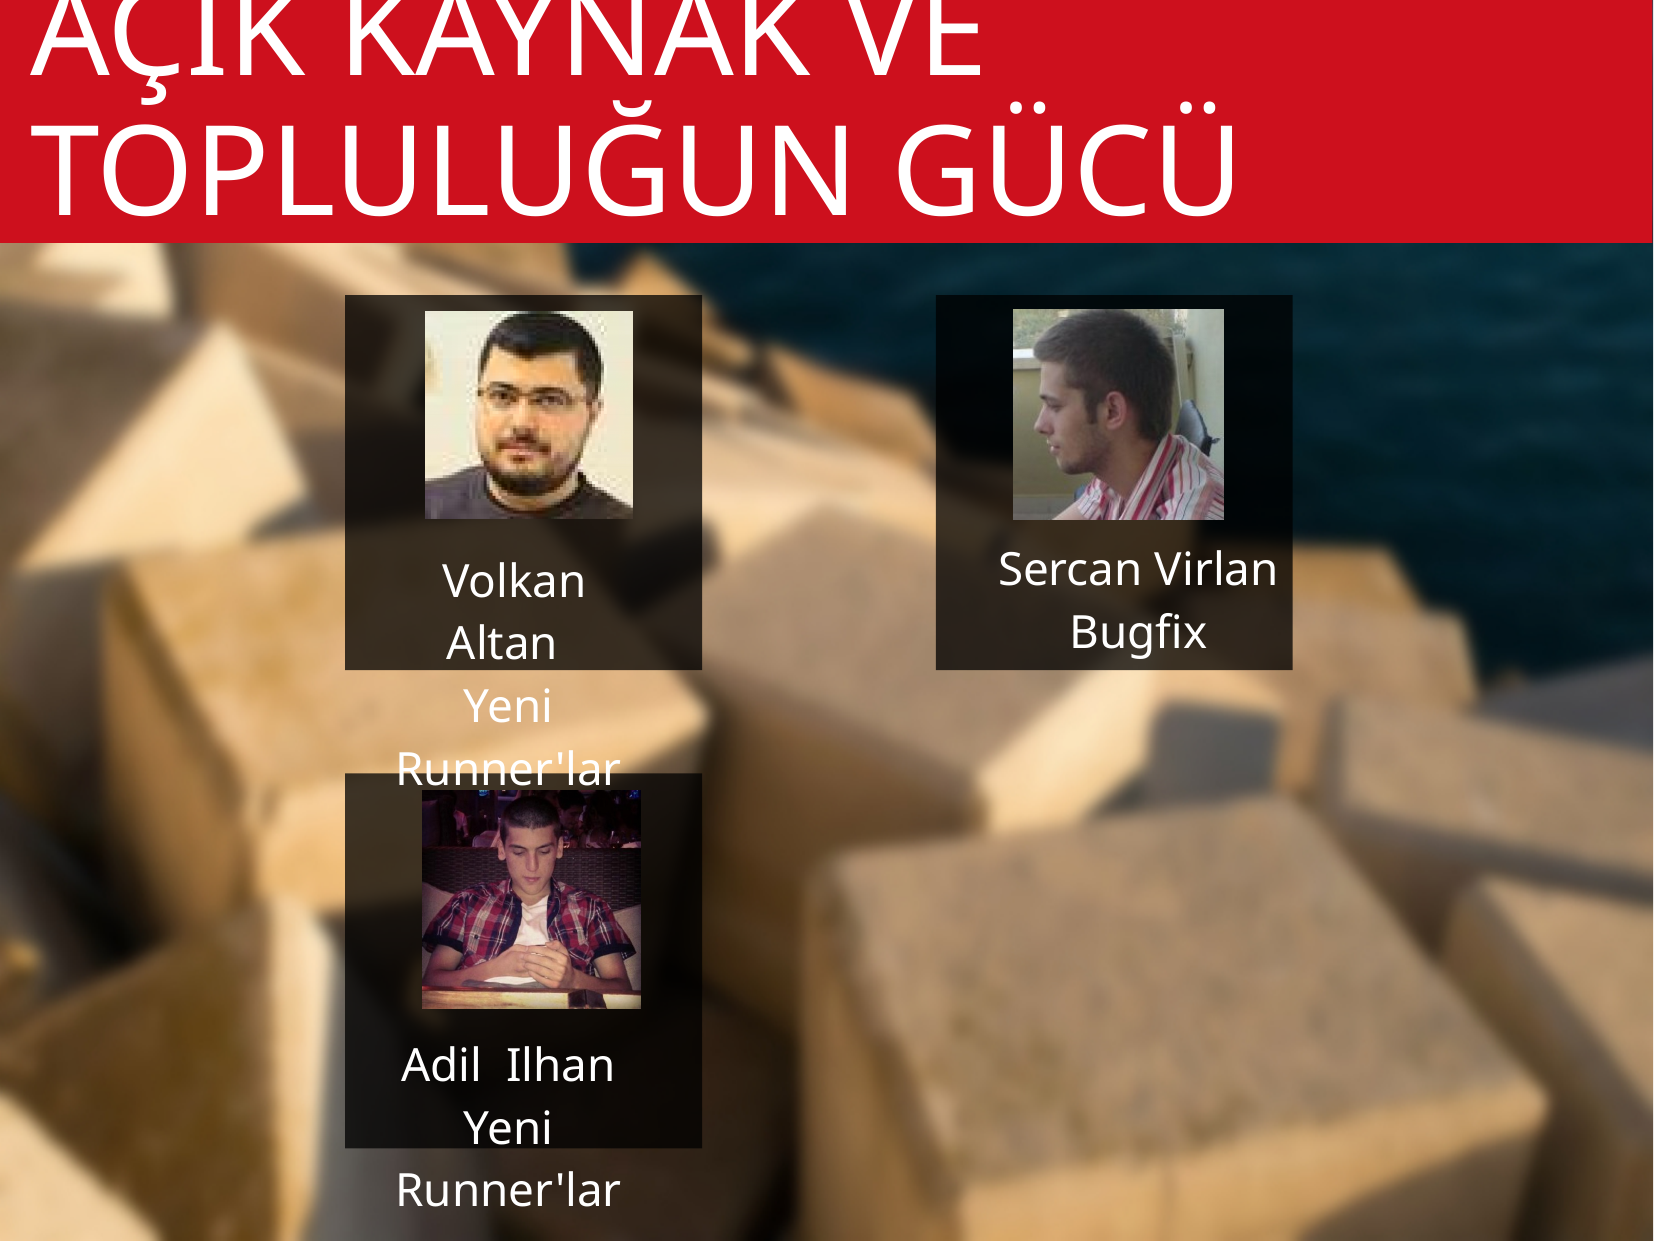

# AÇIK KAYNAK VE TOPLULUĞUN GÜCÜ
Sercan Virlan
Bugfix
 Volkan Altan
Yeni Runner'lar
Adil Ilhan
Yeni Runner'lar